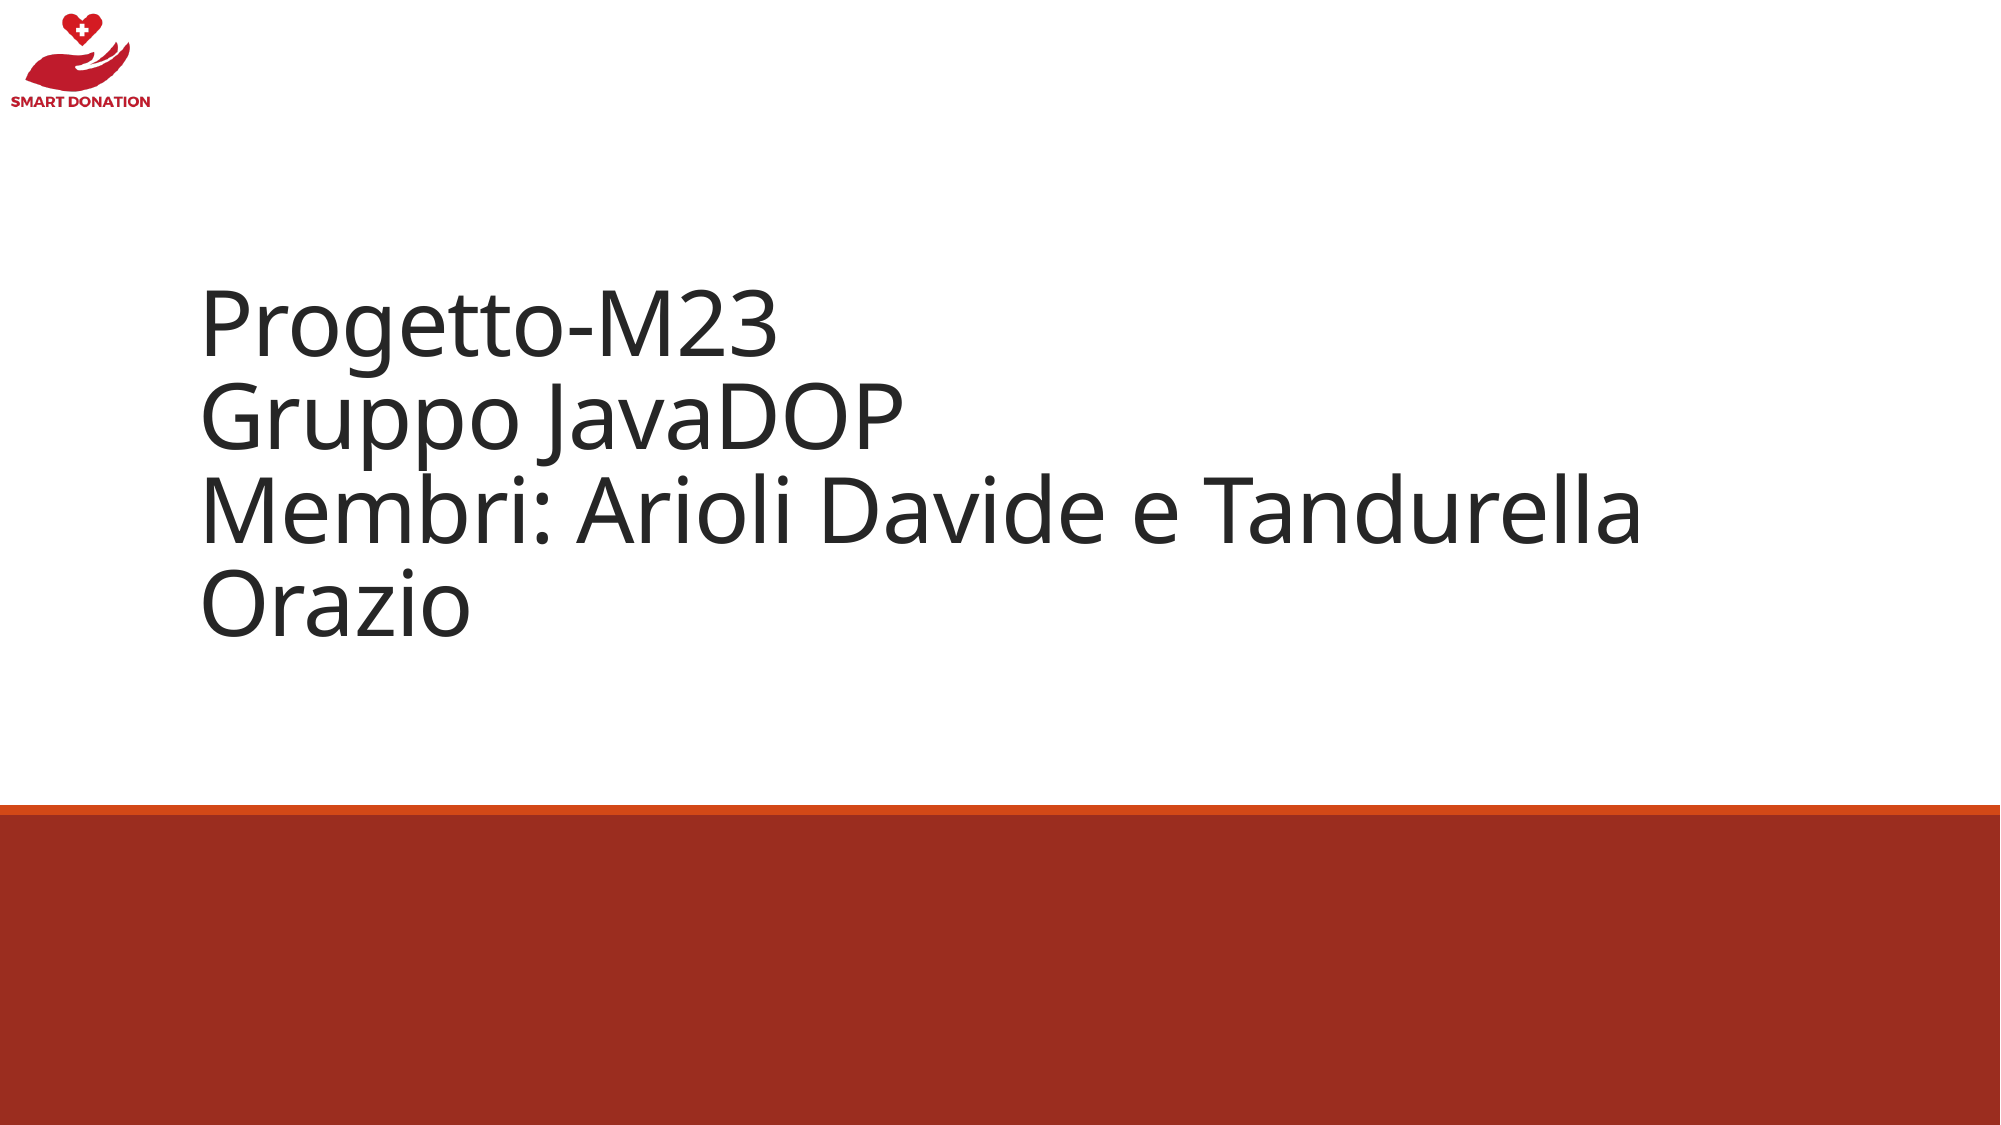

# Progetto-M23 Gruppo JavaDOP Membri: Arioli Davide e Tandurella Orazio